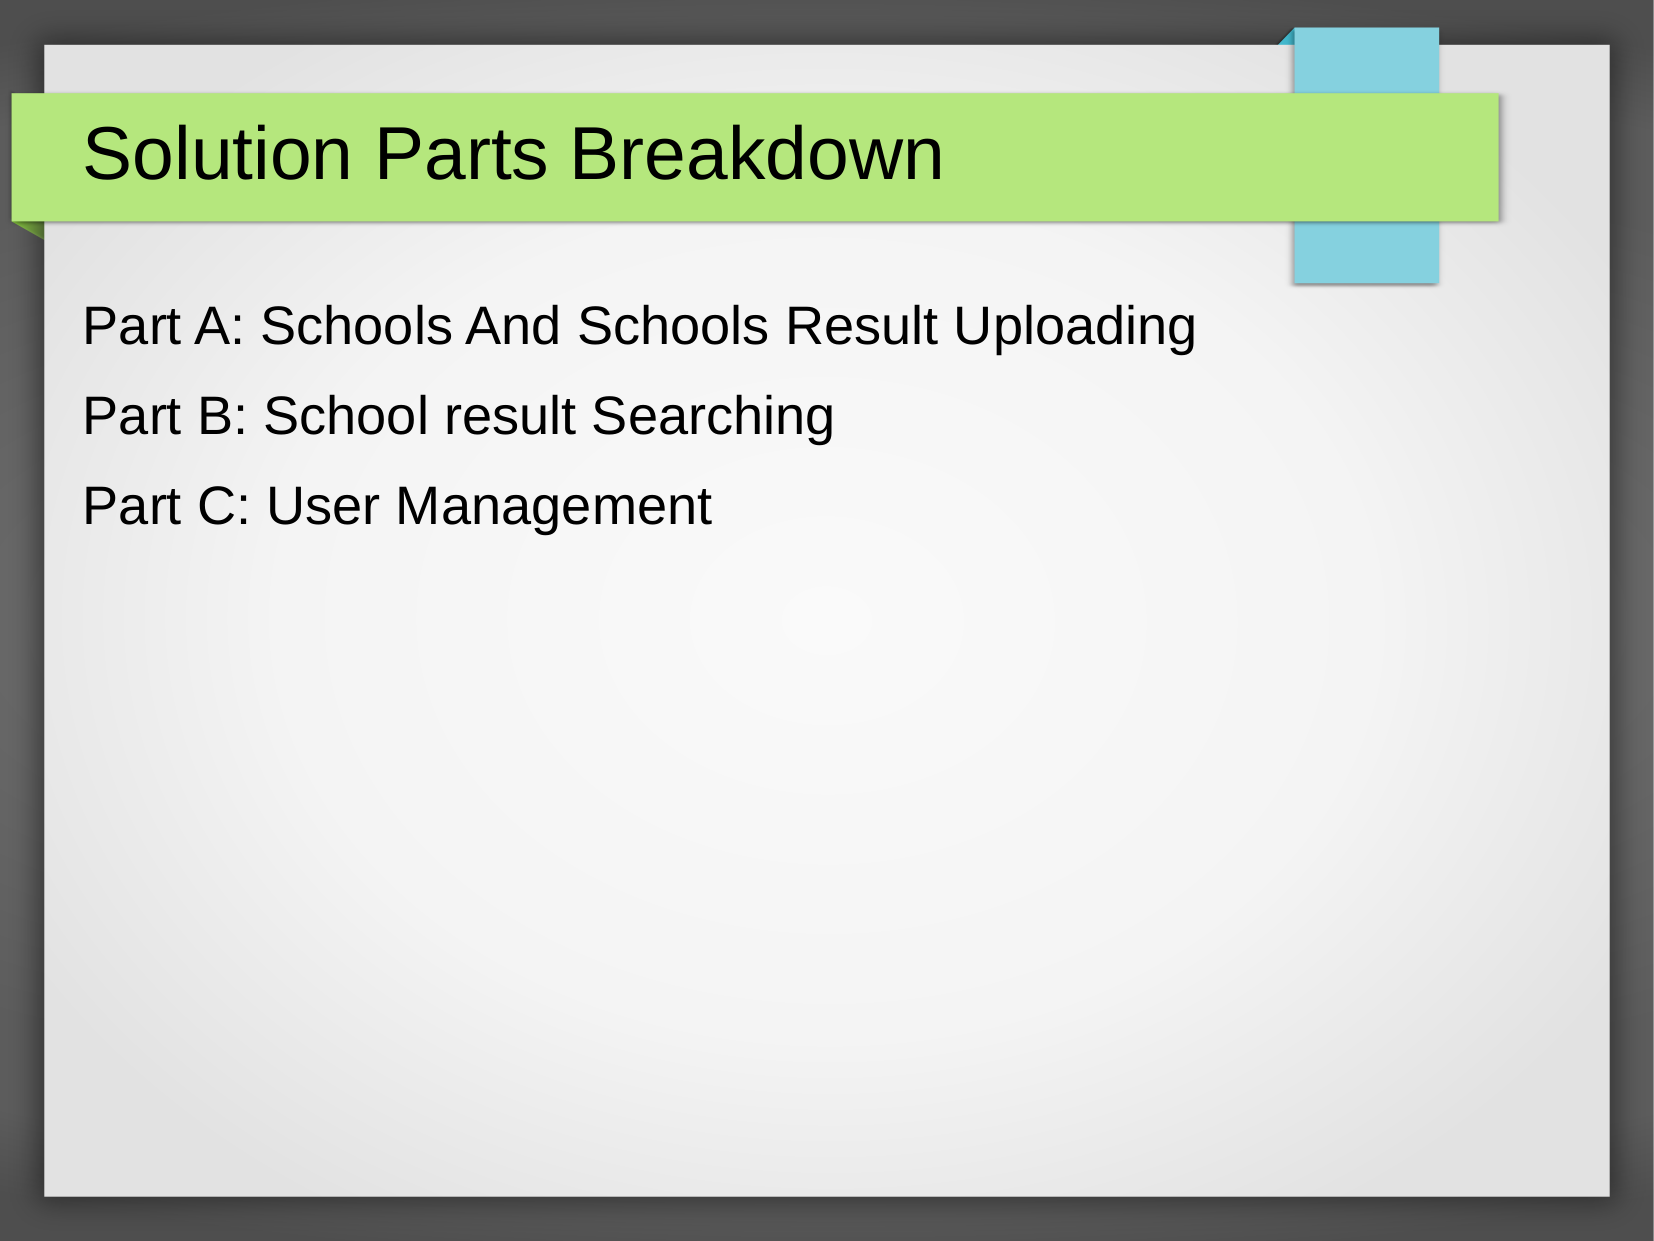

# Solution Parts Breakdown
Part A: Schools And Schools Result Uploading
Part B: School result Searching
Part C: User Management